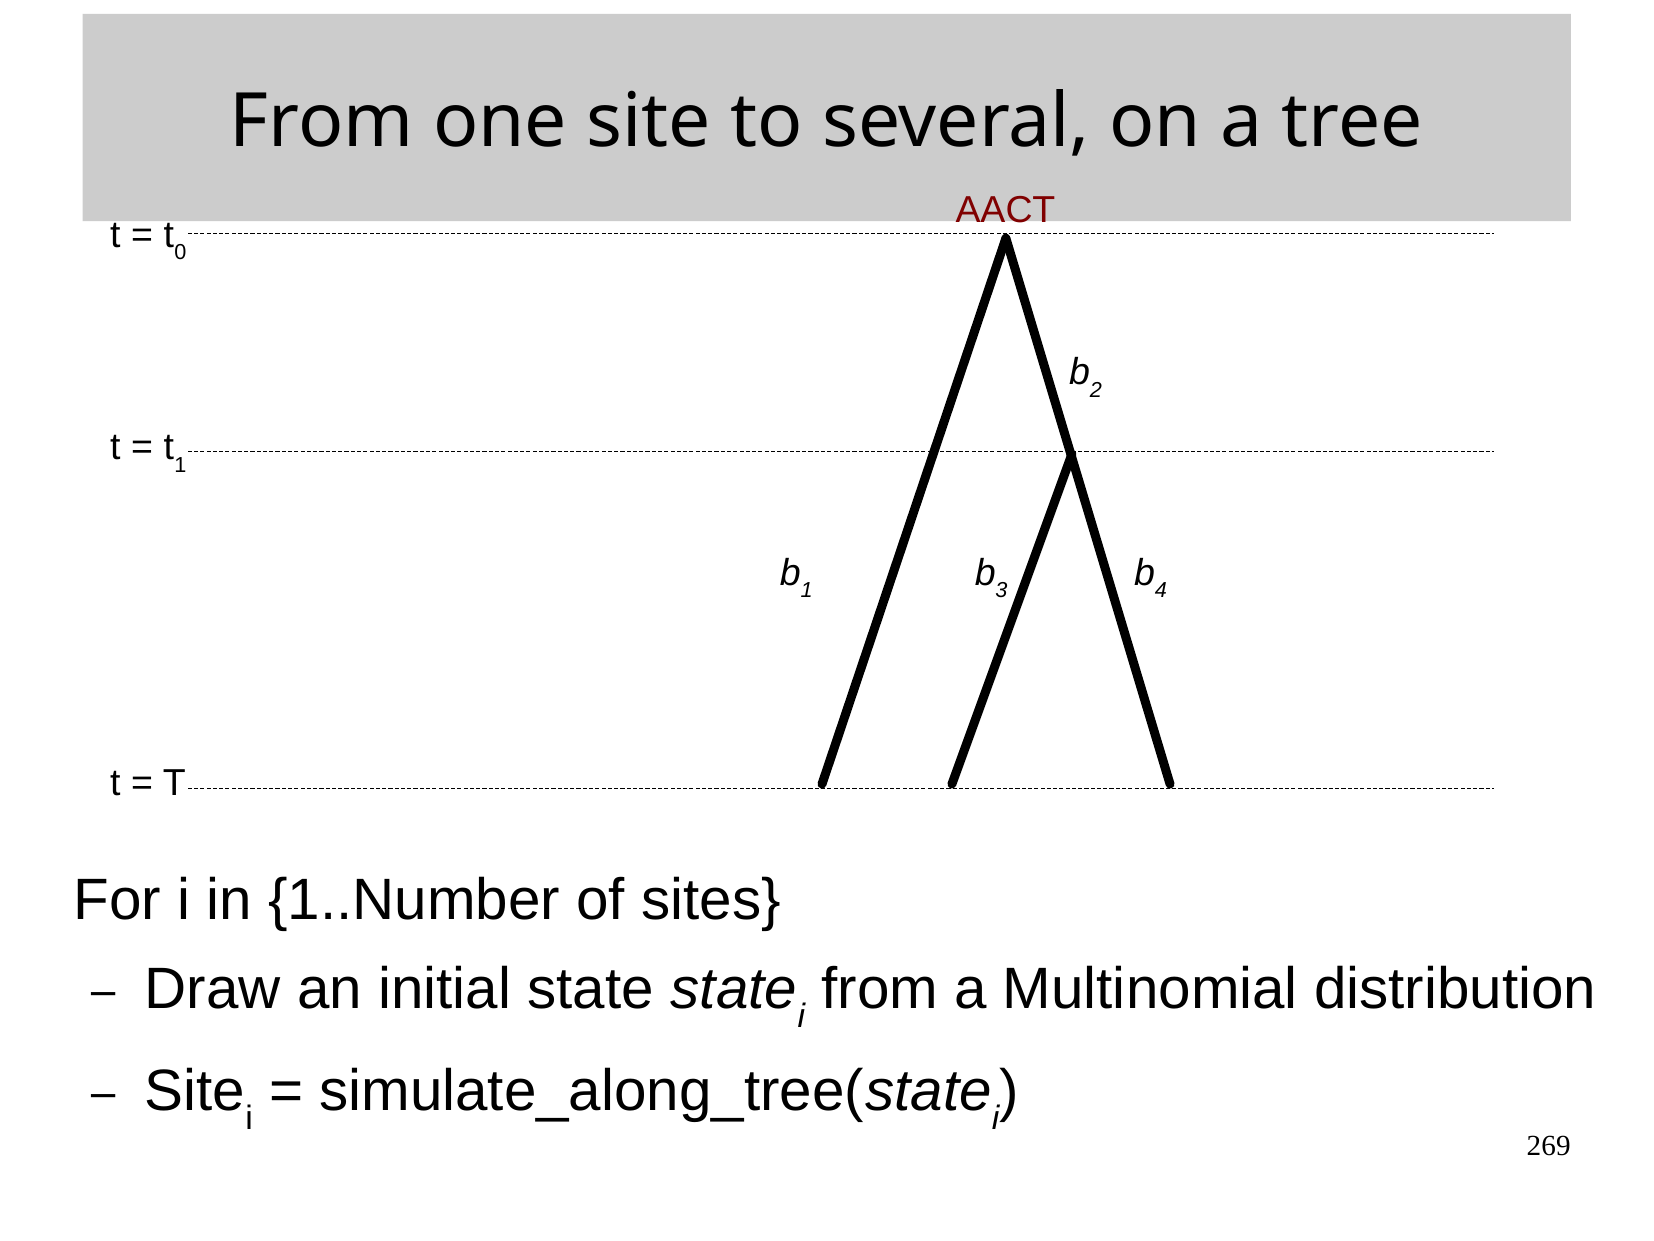

# From one site to several, on a tree
AACT
t = t0
b2
t = t1
b1
b3
b4
t = T
For i in {1..Number of sites}
Draw an initial state statei from a Multinomial distribution
Sitei = simulate_along_tree(statei)
269